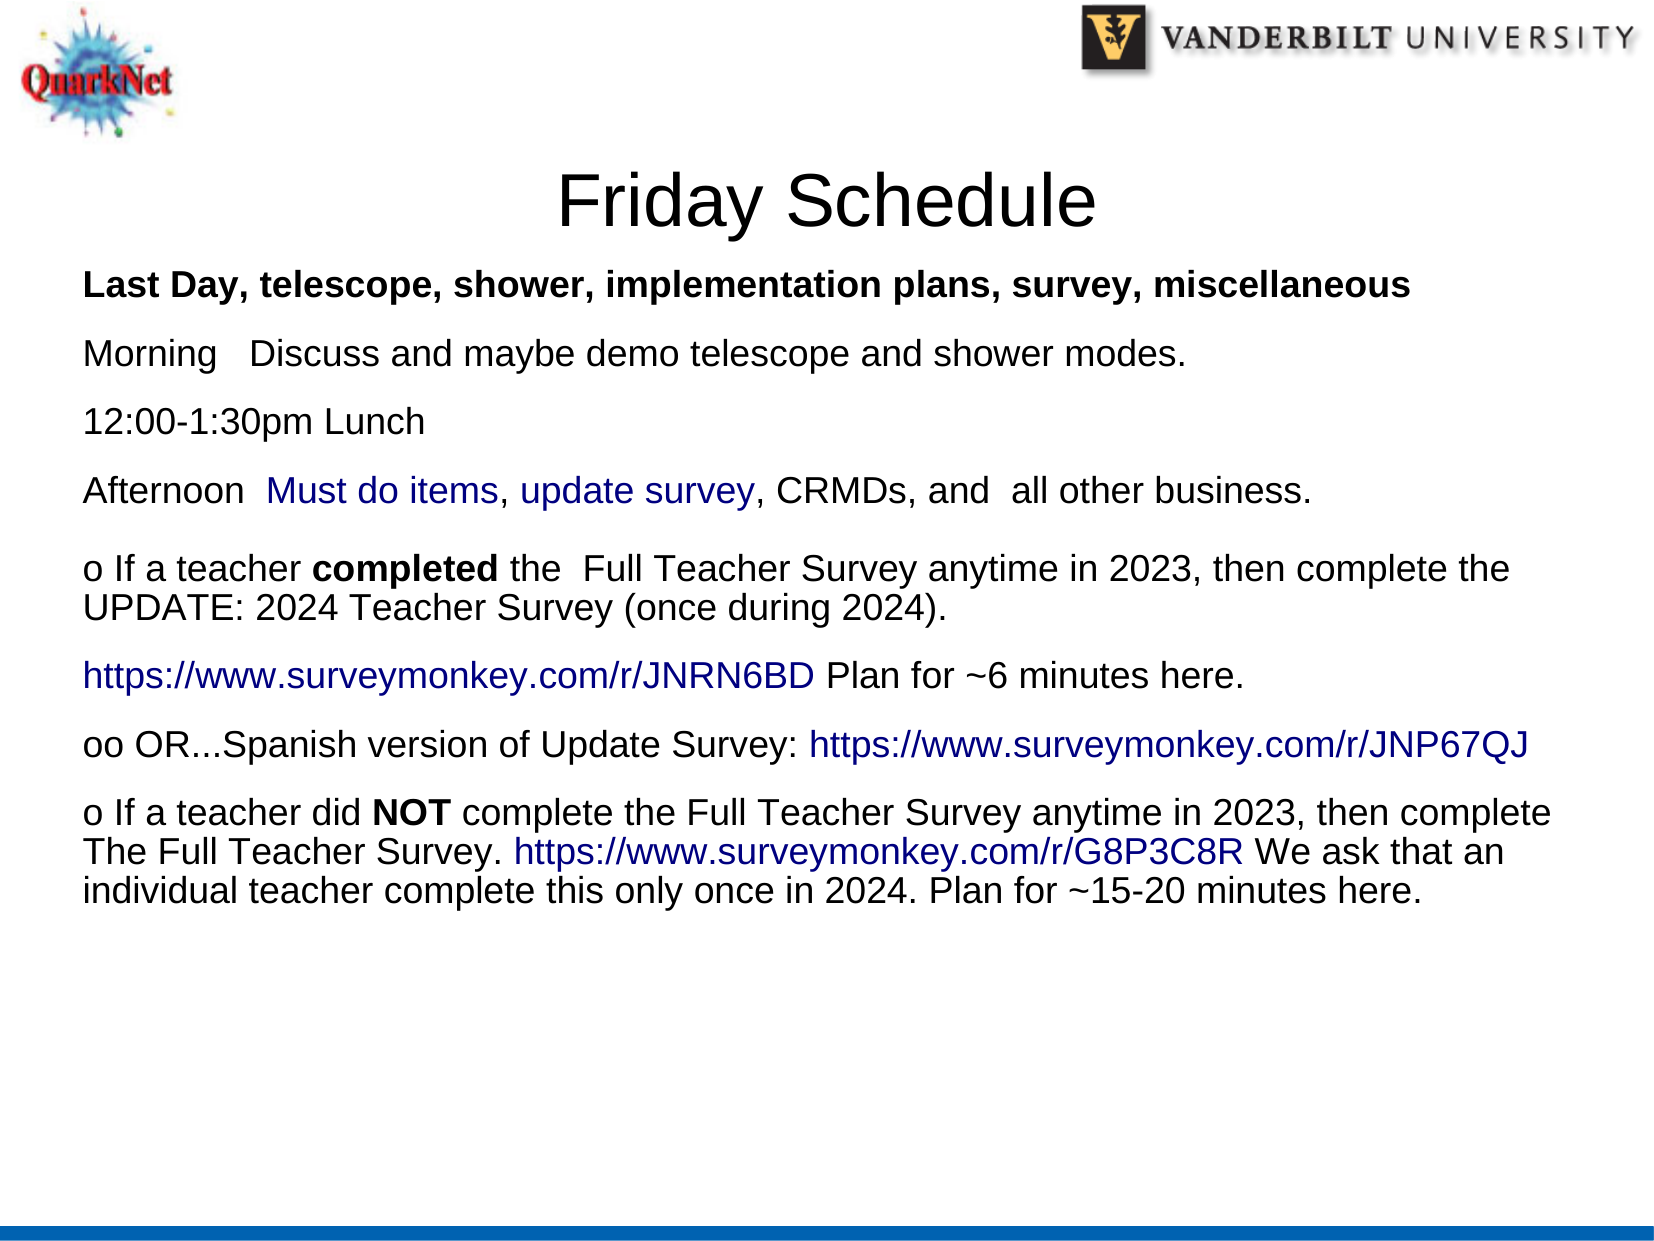

# Friday Schedule
Last Day, telescope, shower, implementation plans, survey, miscellaneous
Morning Discuss and maybe demo telescope and shower modes.
12:00-1:30pm Lunch
Afternoon Must do items, update survey, CRMDs, and all other business.
o If a teacher completed the Full Teacher Survey anytime in 2023, then complete the UPDATE: 2024 Teacher Survey (once during 2024).
https://www.surveymonkey.com/r/JNRN6BD Plan for ~6 minutes here.
oo OR...Spanish version of Update Survey: https://www.surveymonkey.com/r/JNP67QJ
o If a teacher did NOT complete the Full Teacher Survey anytime in 2023, then complete The Full Teacher Survey. https://www.surveymonkey.com/r/G8P3C8R We ask that an individual teacher complete this only once in 2024. Plan for ~15-20 minutes here.